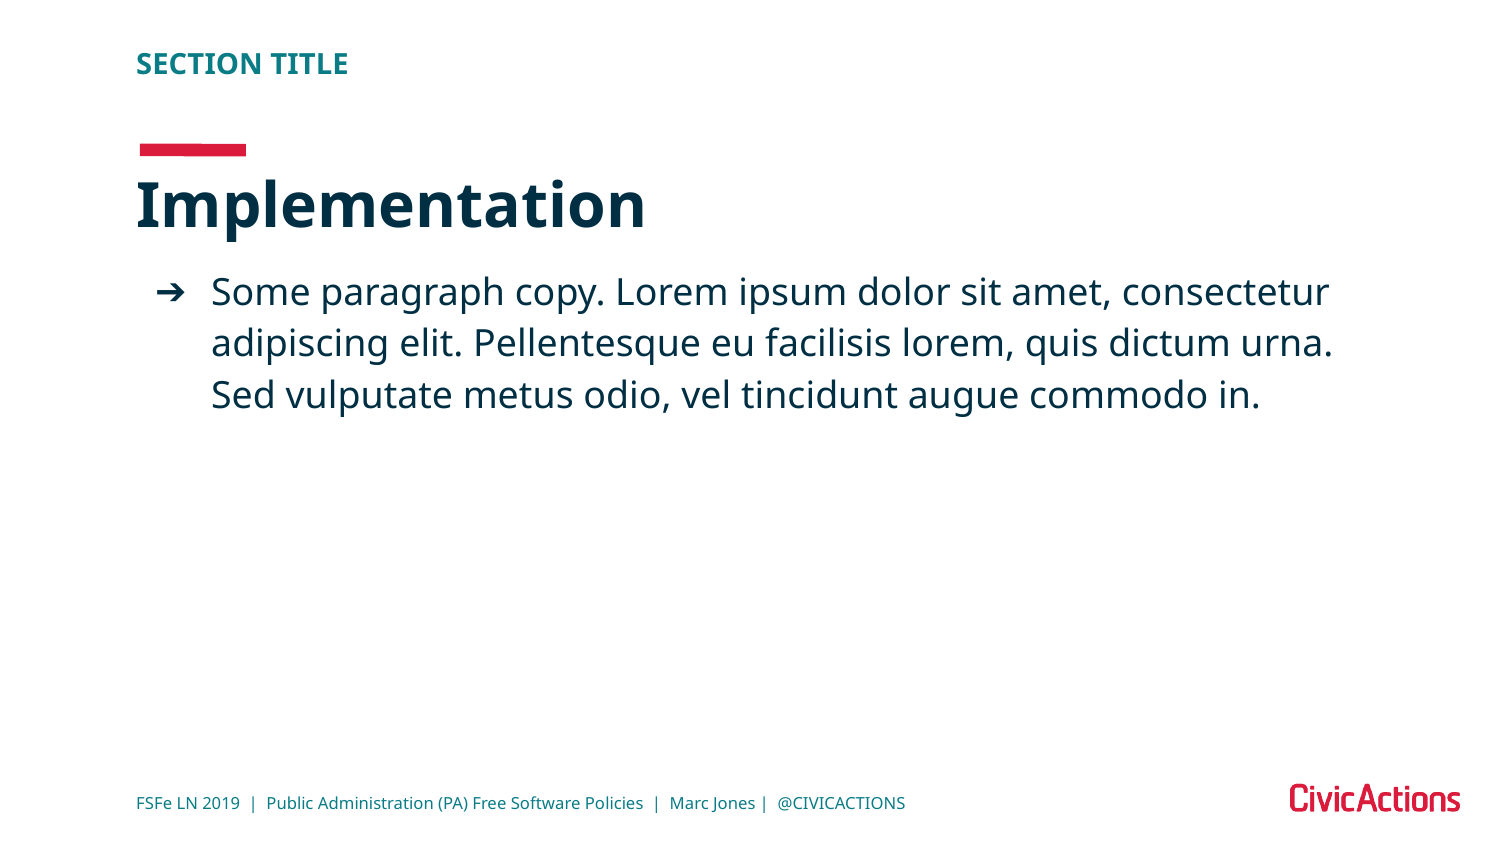

# SECTION TITLE
Implementation
Some paragraph copy. Lorem ipsum dolor sit amet, consectetur adipiscing elit. Pellentesque eu facilisis lorem, quis dictum urna. Sed vulputate metus odio, vel tincidunt augue commodo in.
FSFe LN 2019 | Public Administration (PA) Free Software Policies | Marc Jones | @CIVICACTIONS